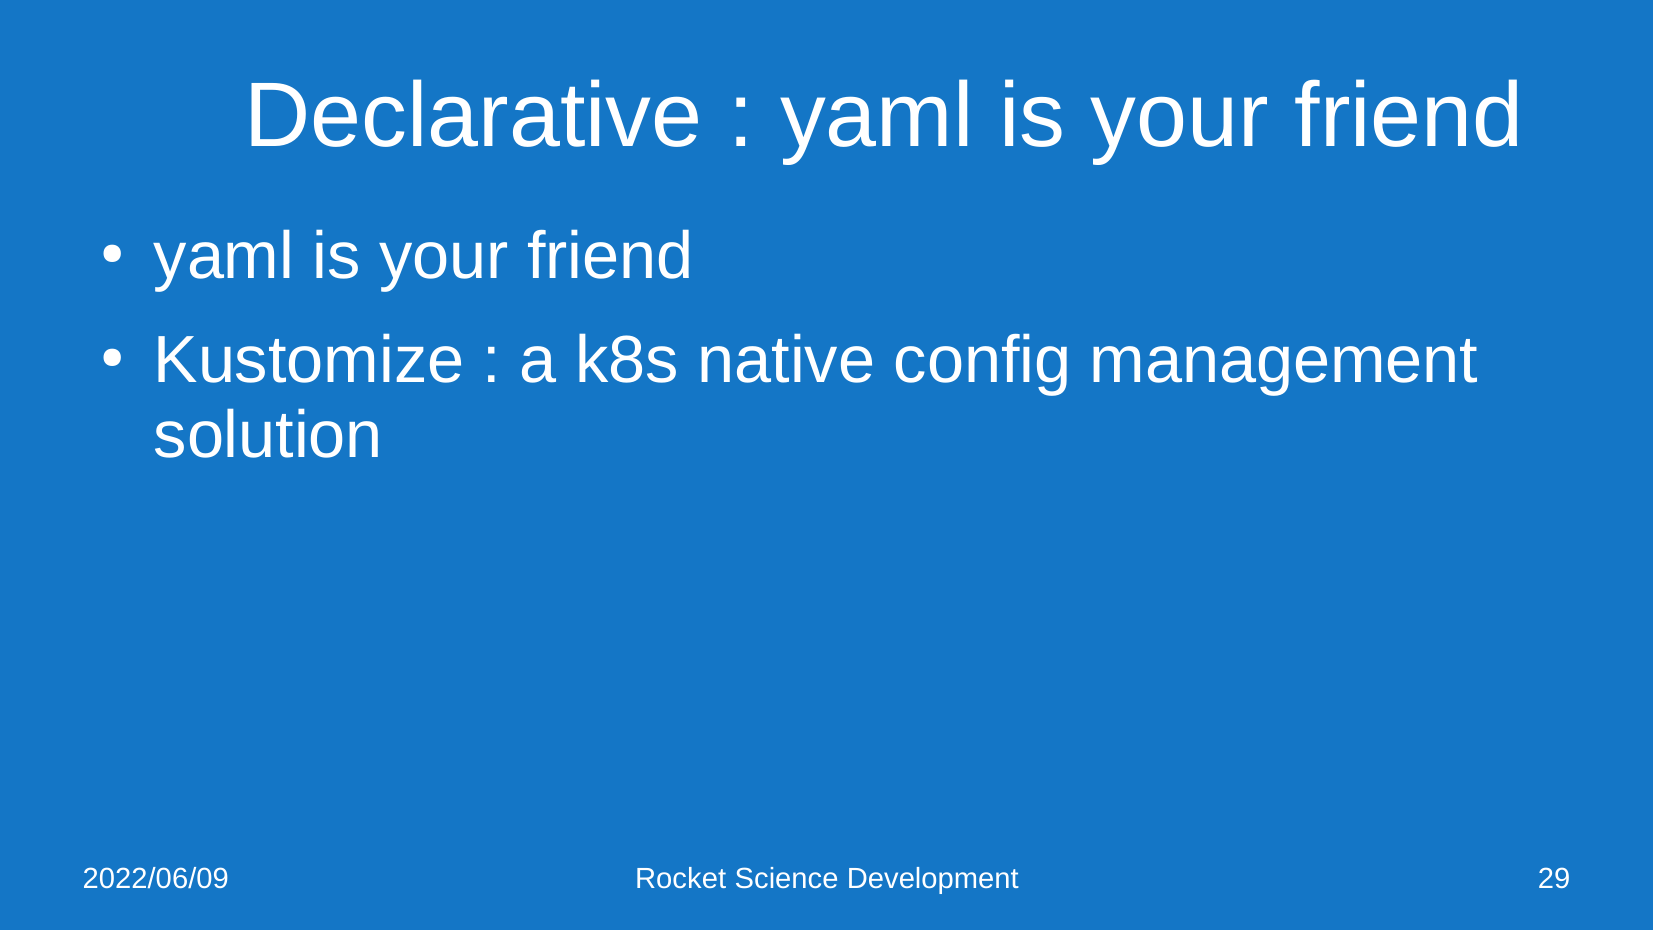

# Declarative : yaml is your friend
yaml is your friend
Kustomize : a k8s native config management solution
2022/06/09
Rocket Science Development
29